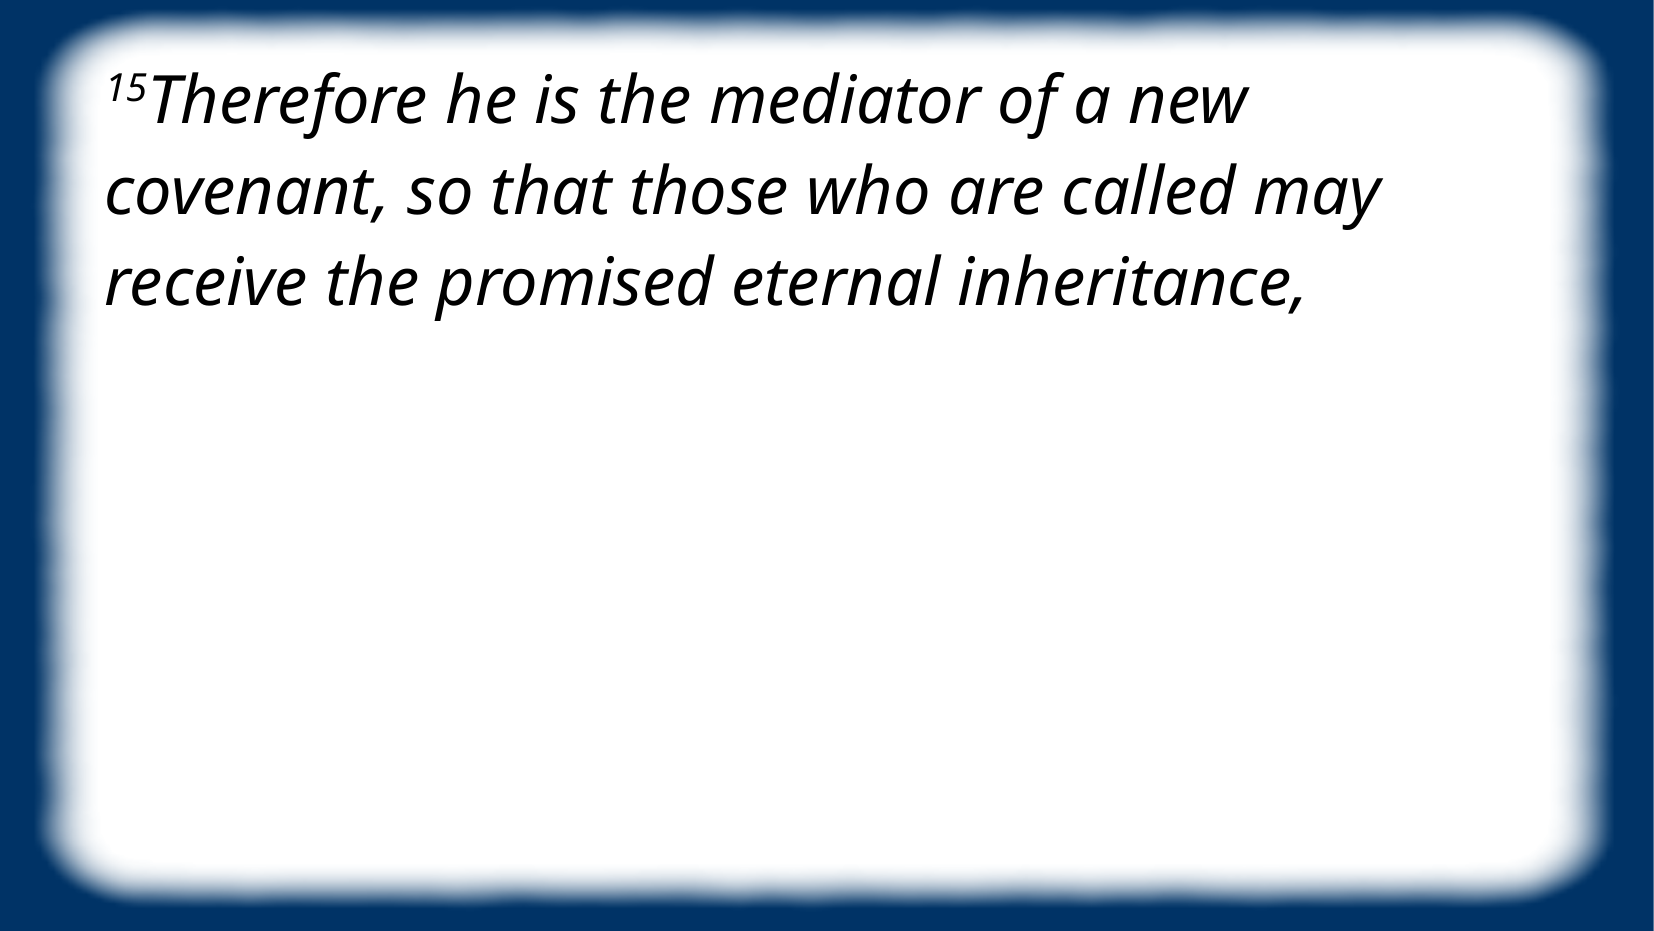

15Therefore he is the mediator of a new covenant, so that those who are called may receive the promised eternal inheritance,